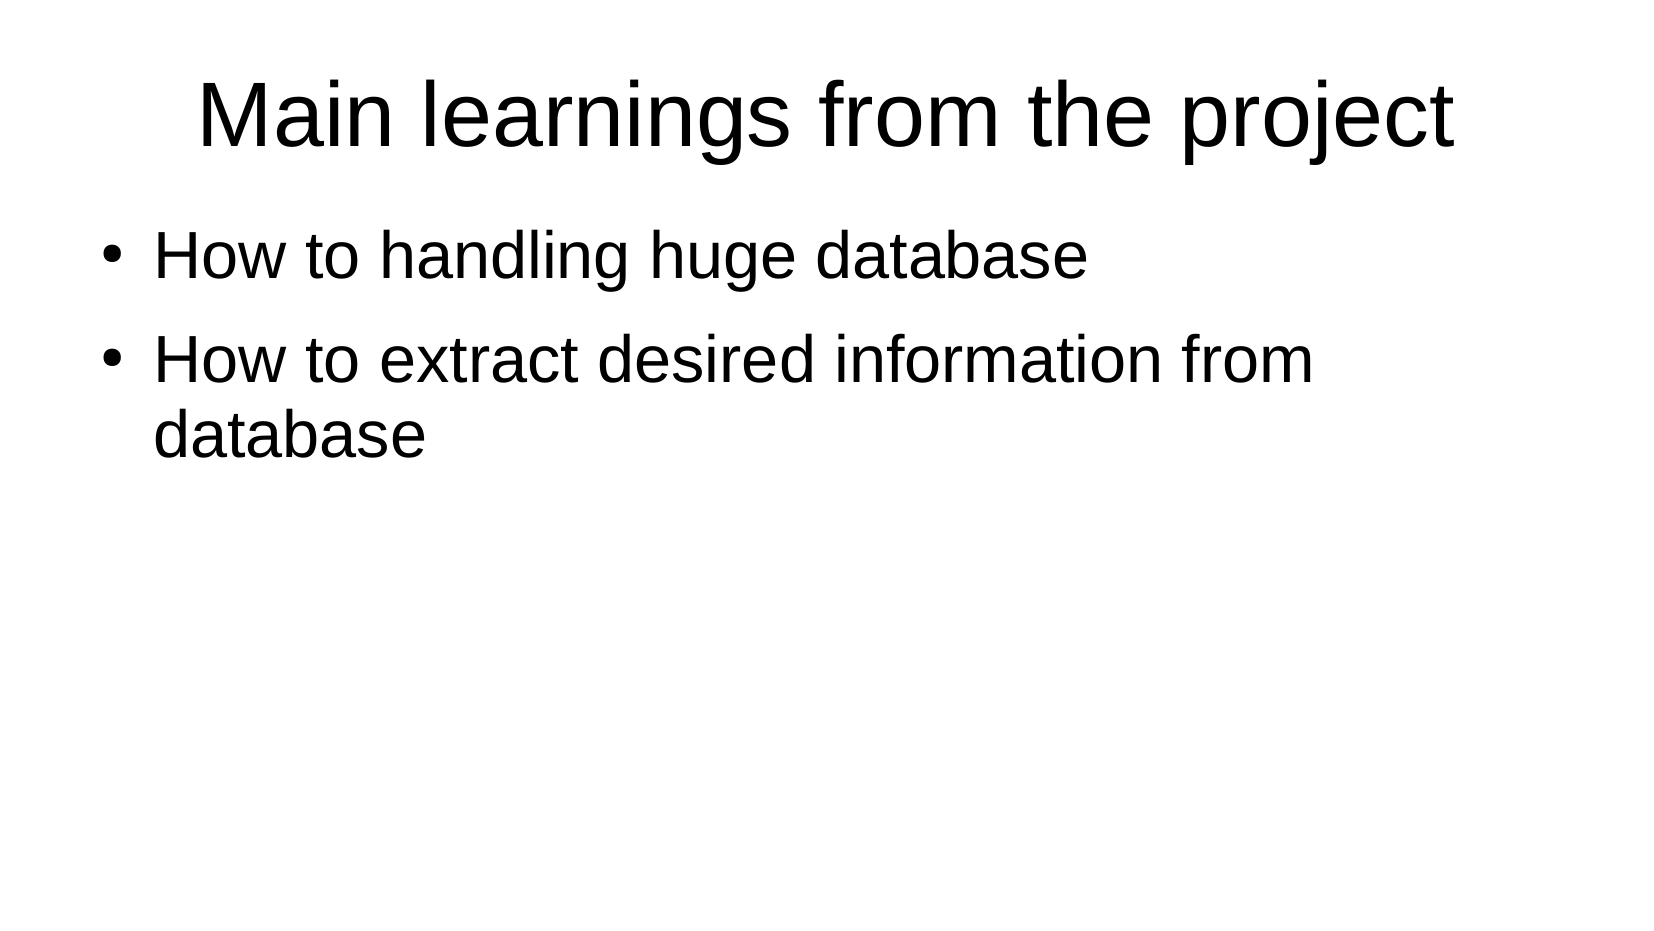

# Main learnings from the project
How to handling huge database
How to extract desired information from database